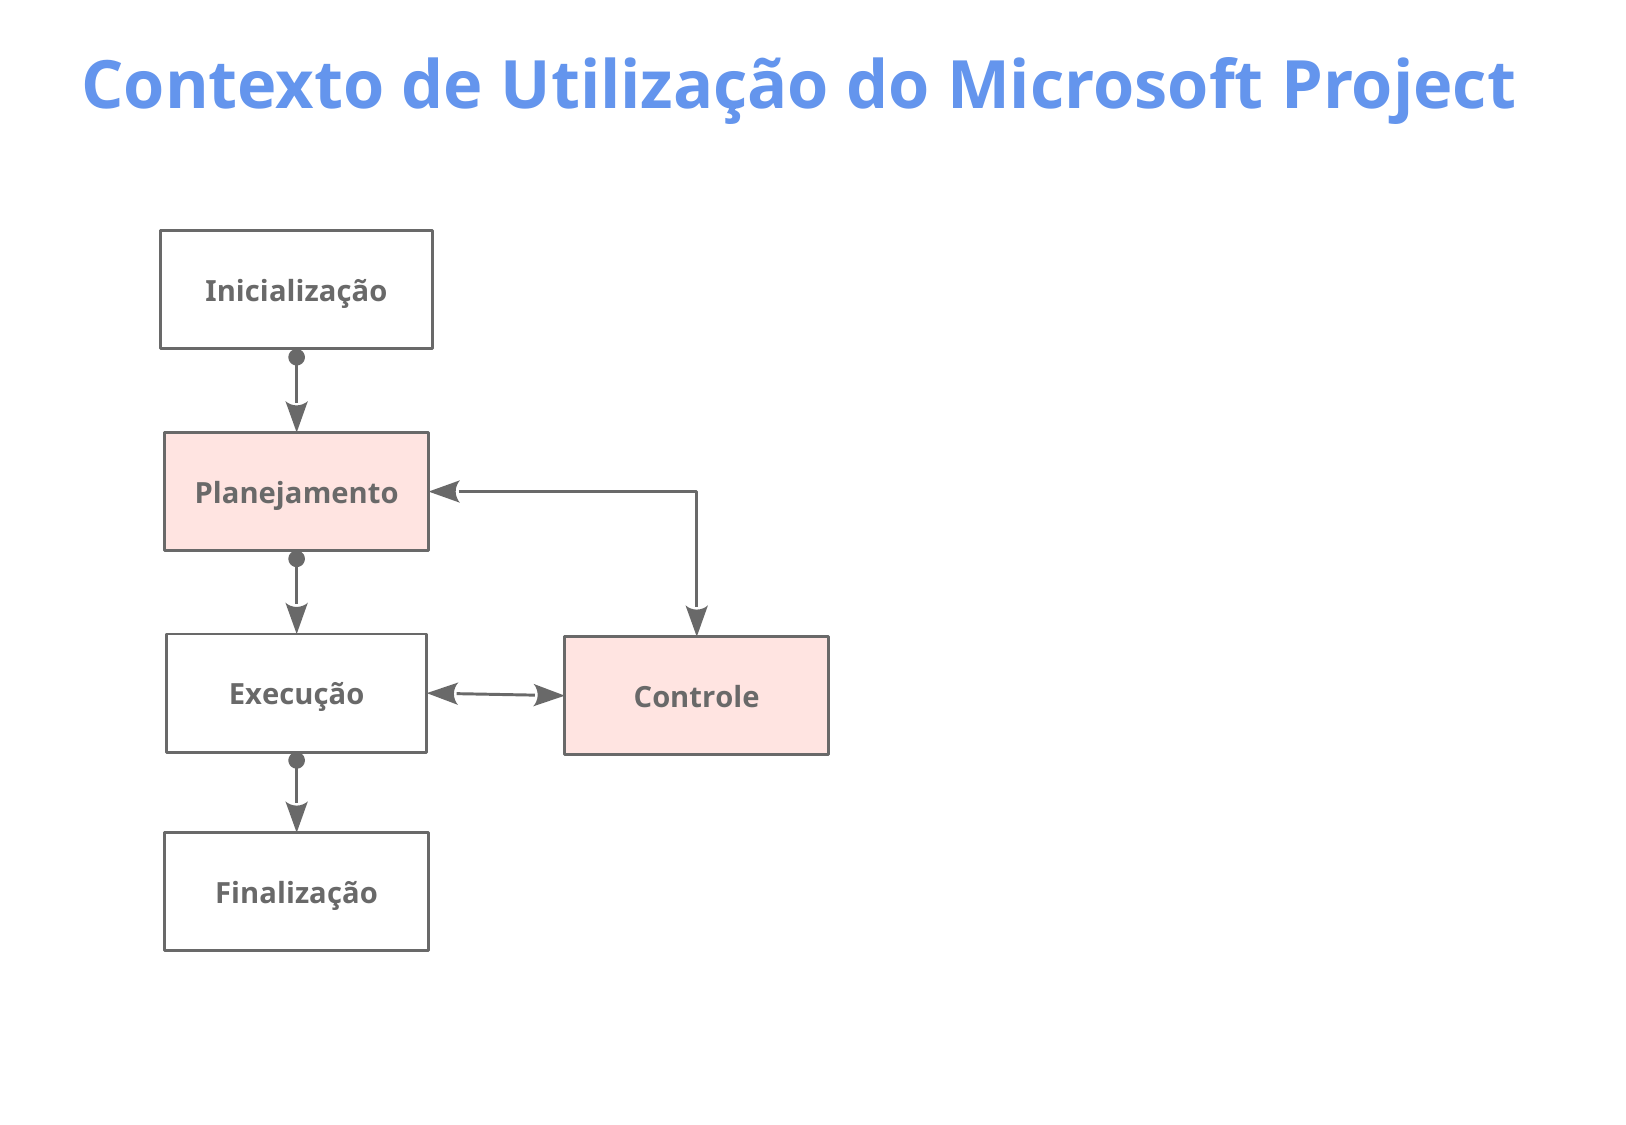

# Contexto de Utilização do Microsoft Project
Inicialização
Planejamento
Execução
Controle
Finalização